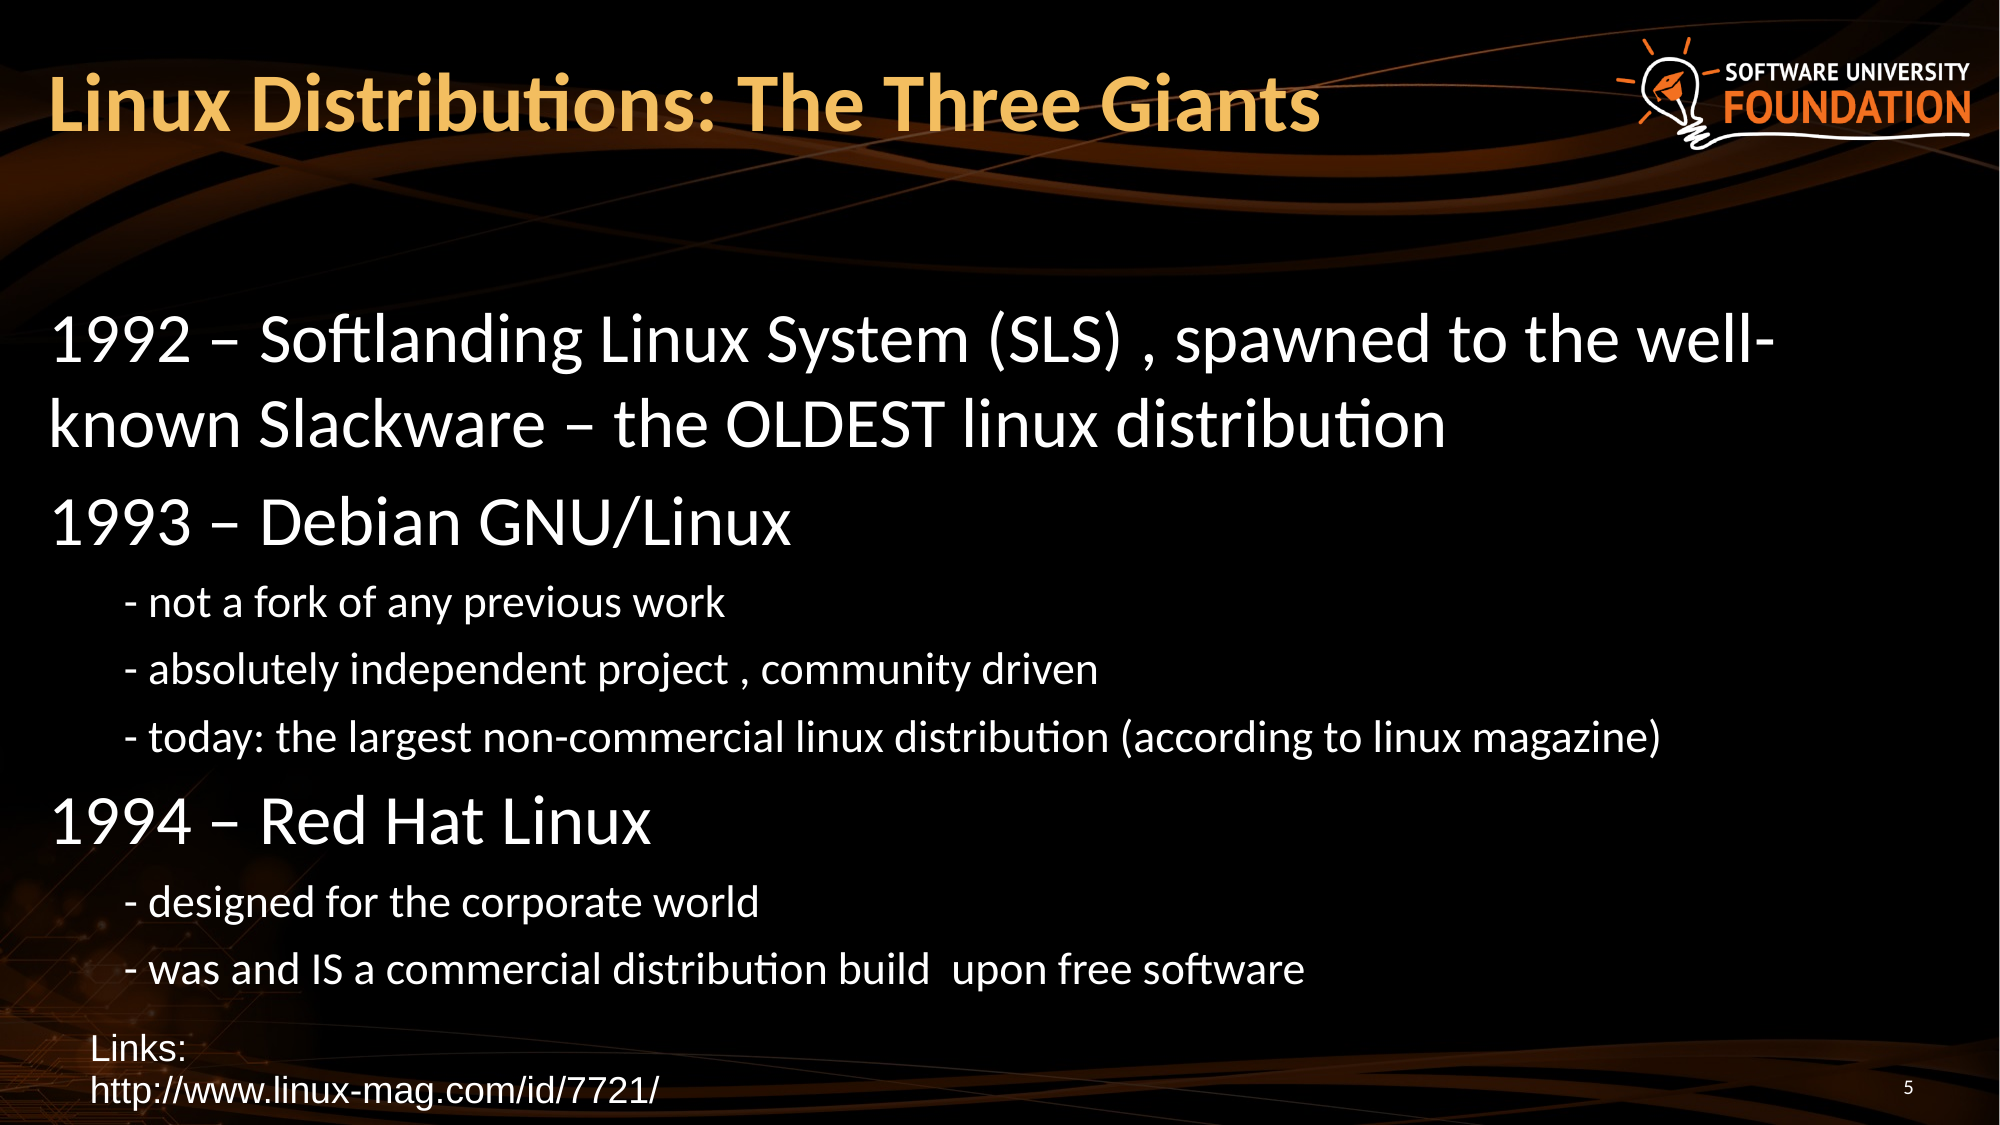

# Linux Distributions: The Three Giants
1992 – Softlanding Linux System (SLS) , spawned to the well-known Slackware – the OLDEST linux distribution
1993 – Debian GNU/Linux
	- not a fork of any previous work
	- absolutely independent project , community driven
	- today: the largest non-commercial linux distribution (according to linux magazine)
1994 – Red Hat Linux
	- designed for the corporate world
	- was and IS a commercial distribution build upon free software
Links:
http://www.linux-mag.com/id/7721/